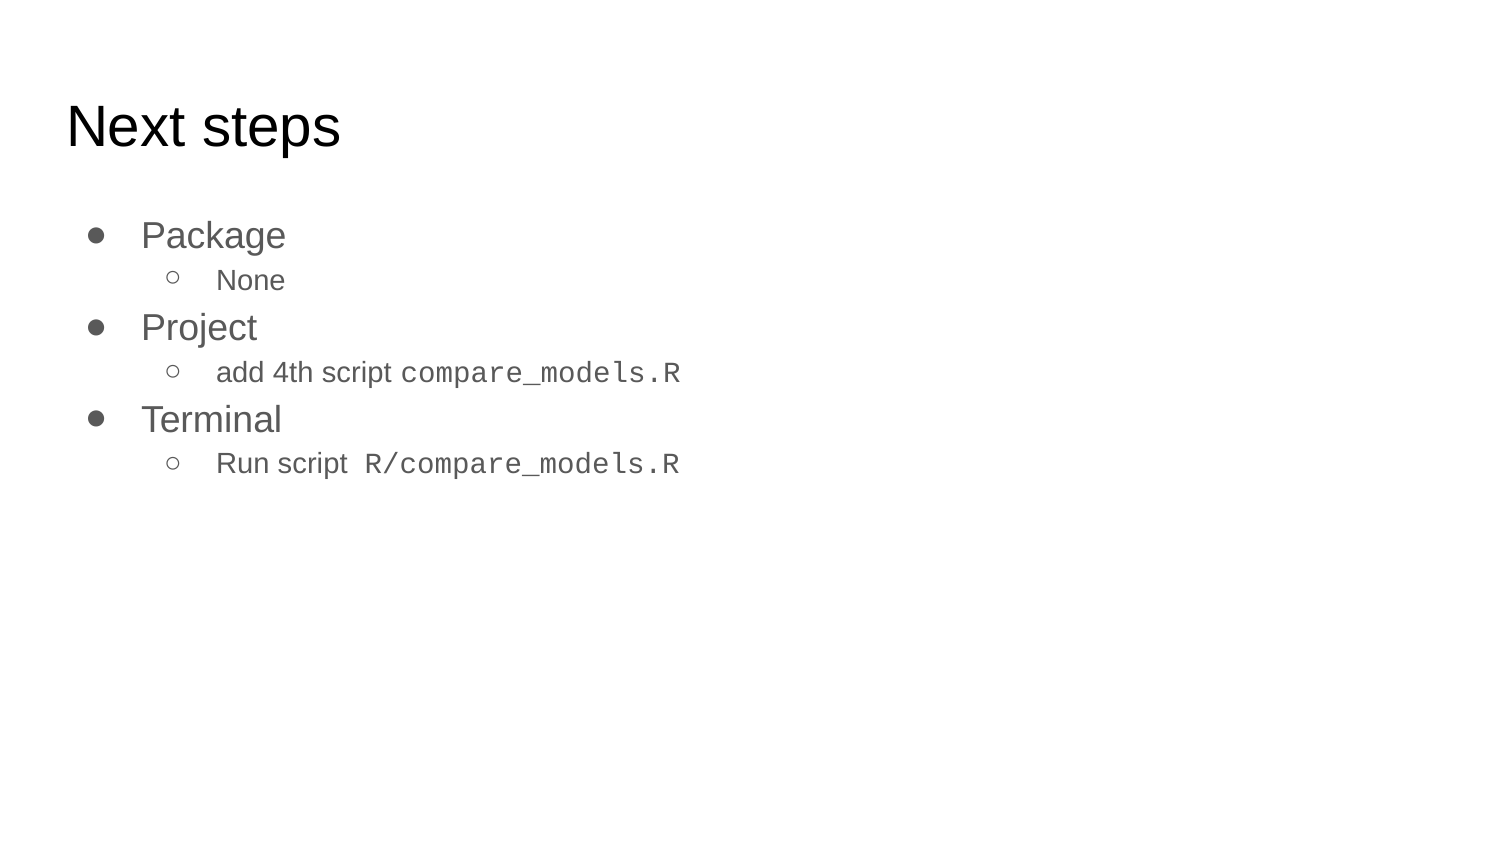

# Next steps
Package
None
Project
add 4th script compare_models.R
Terminal
Run script R/compare_models.R